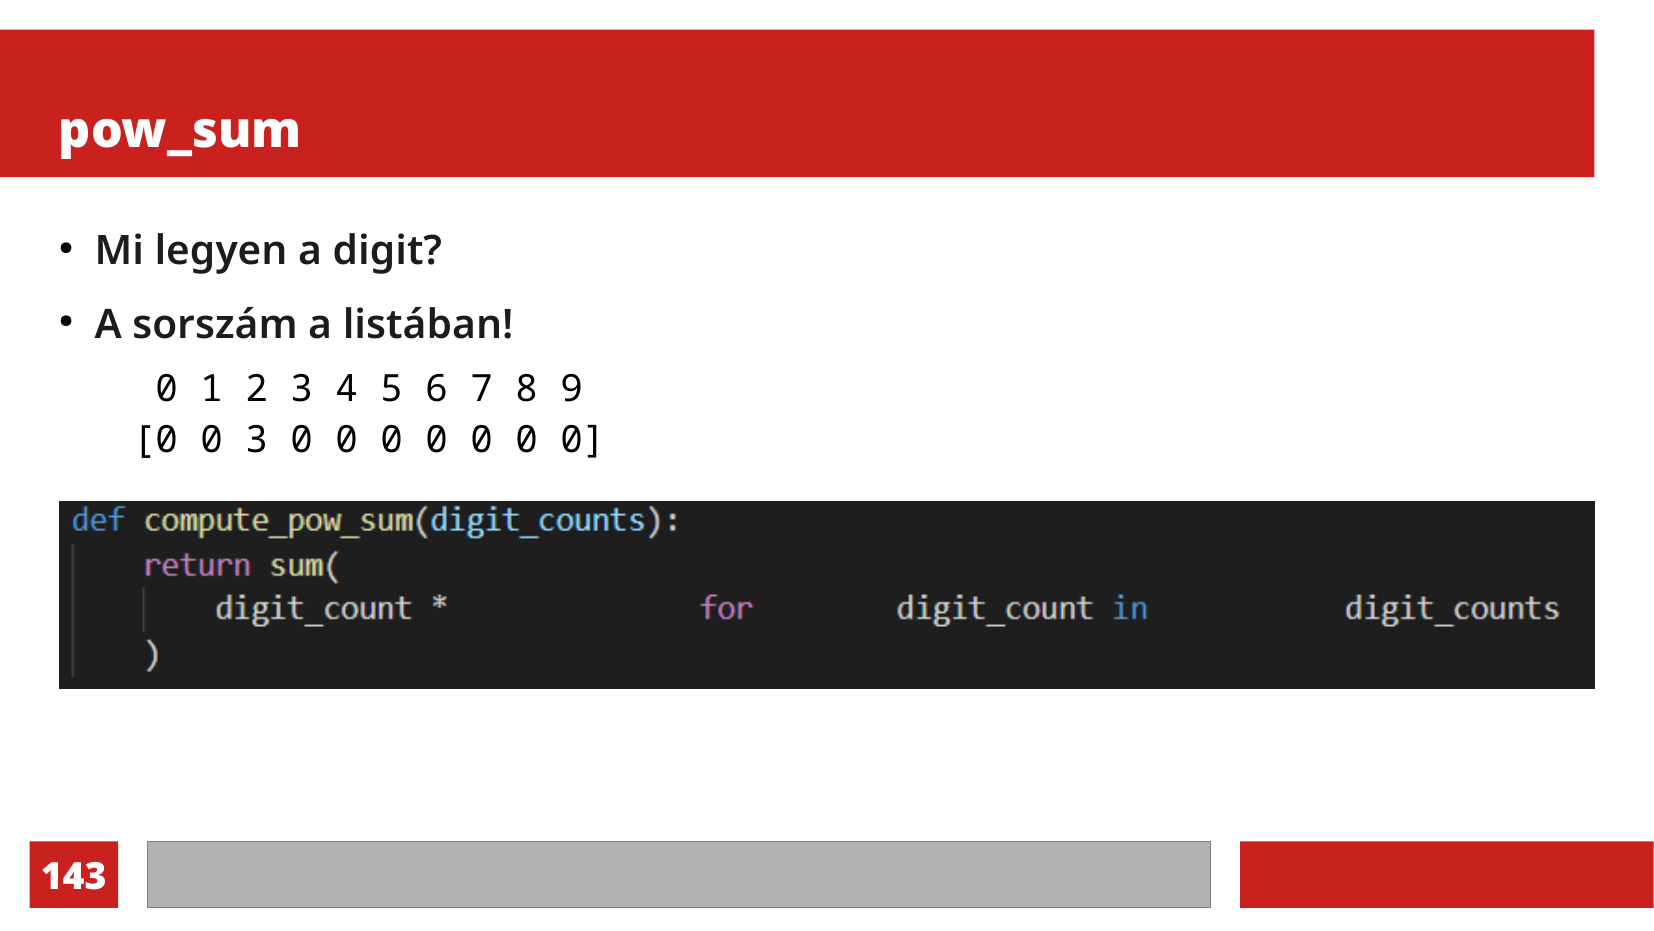

# pow_sum
Mi legyen a digit?
A sorszám a listában!
 0 1 2 3 4 5 6 7 8 9
[0 0 3 0 0 0 0 0 0 0]
143